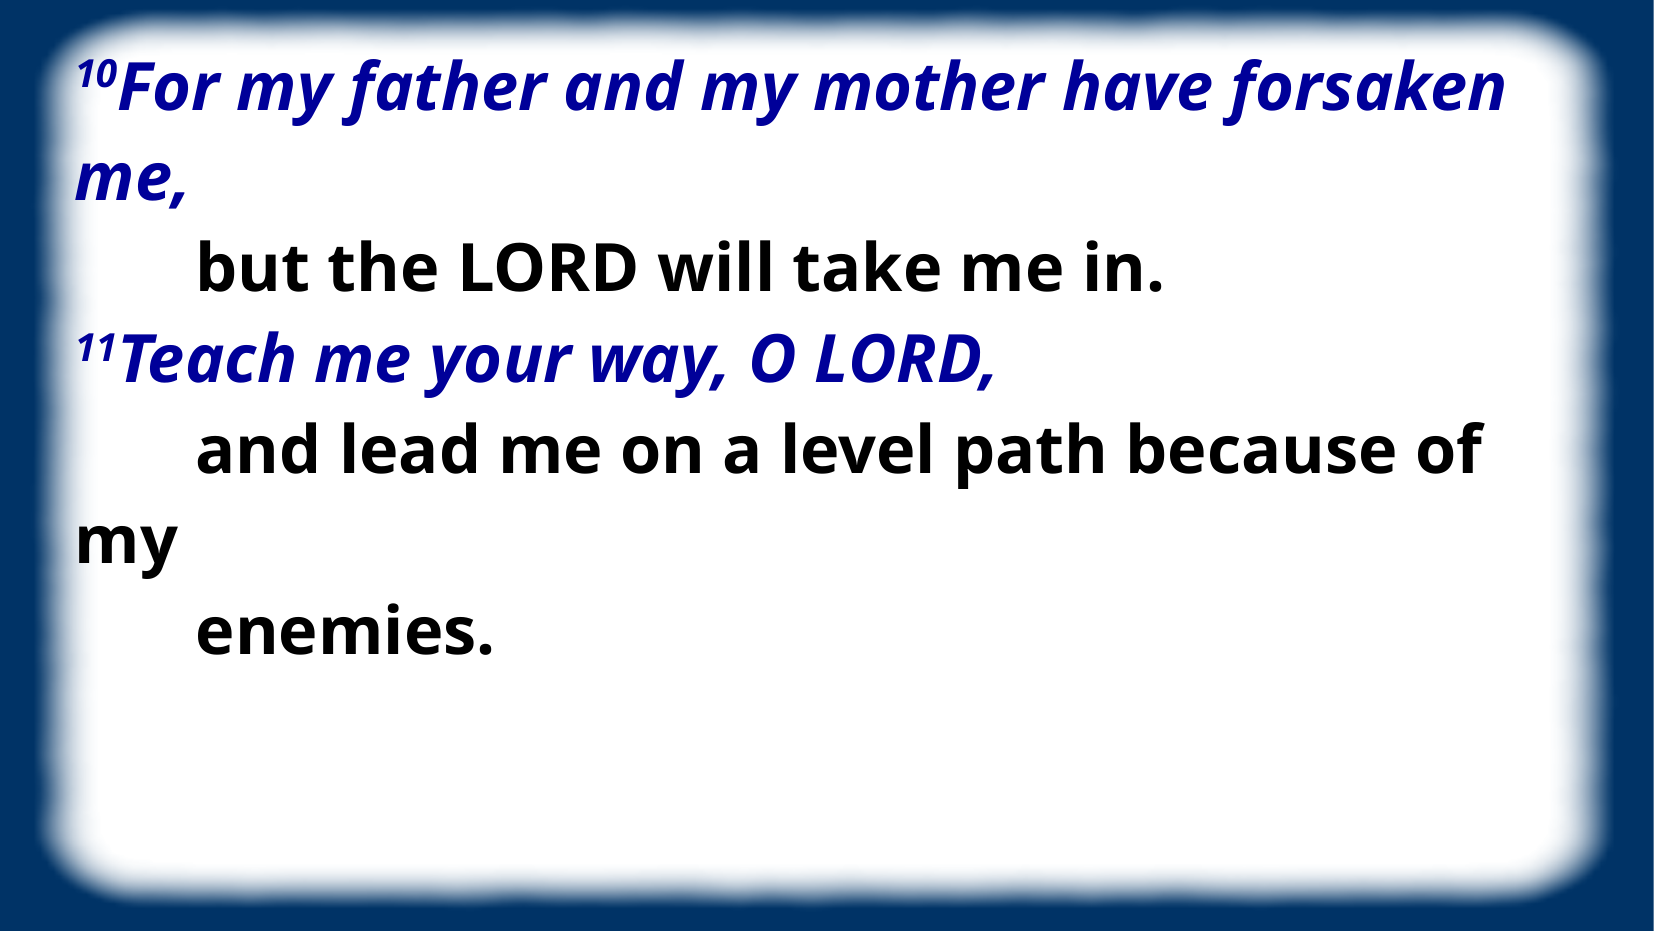

10For my father and my mother have forsaken me,
 but the LORD will take me in.
11Teach me your way, O LORD,
 and lead me on a level path because of my
 enemies.